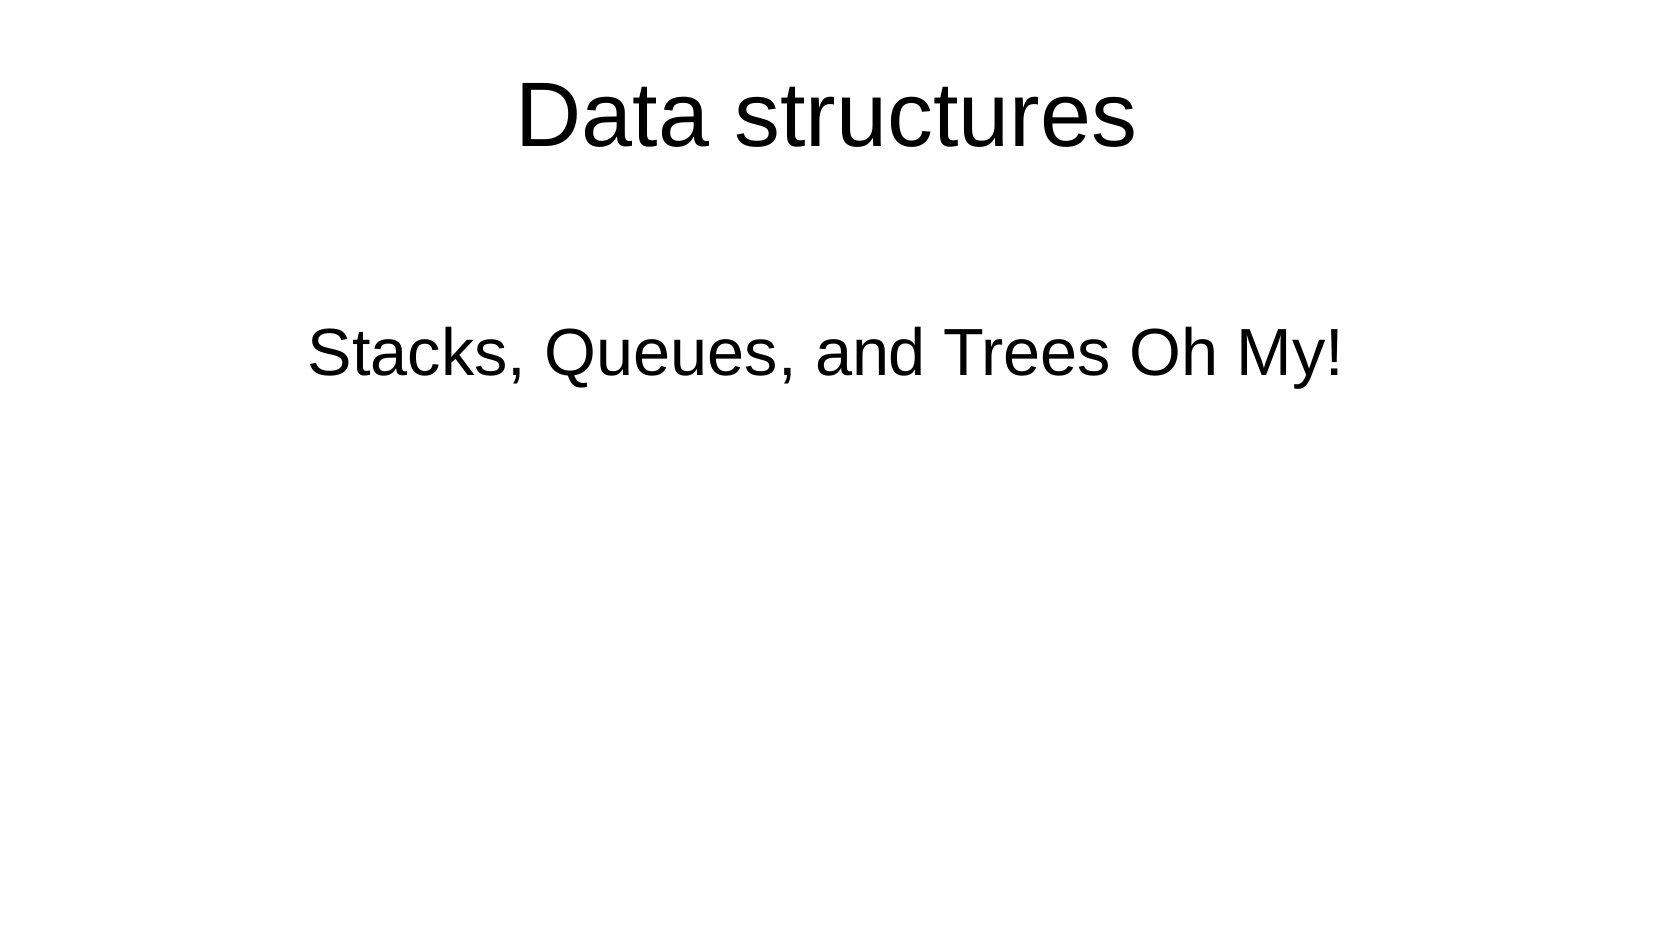

# Data structures
Stacks, Queues, and Trees Oh My!